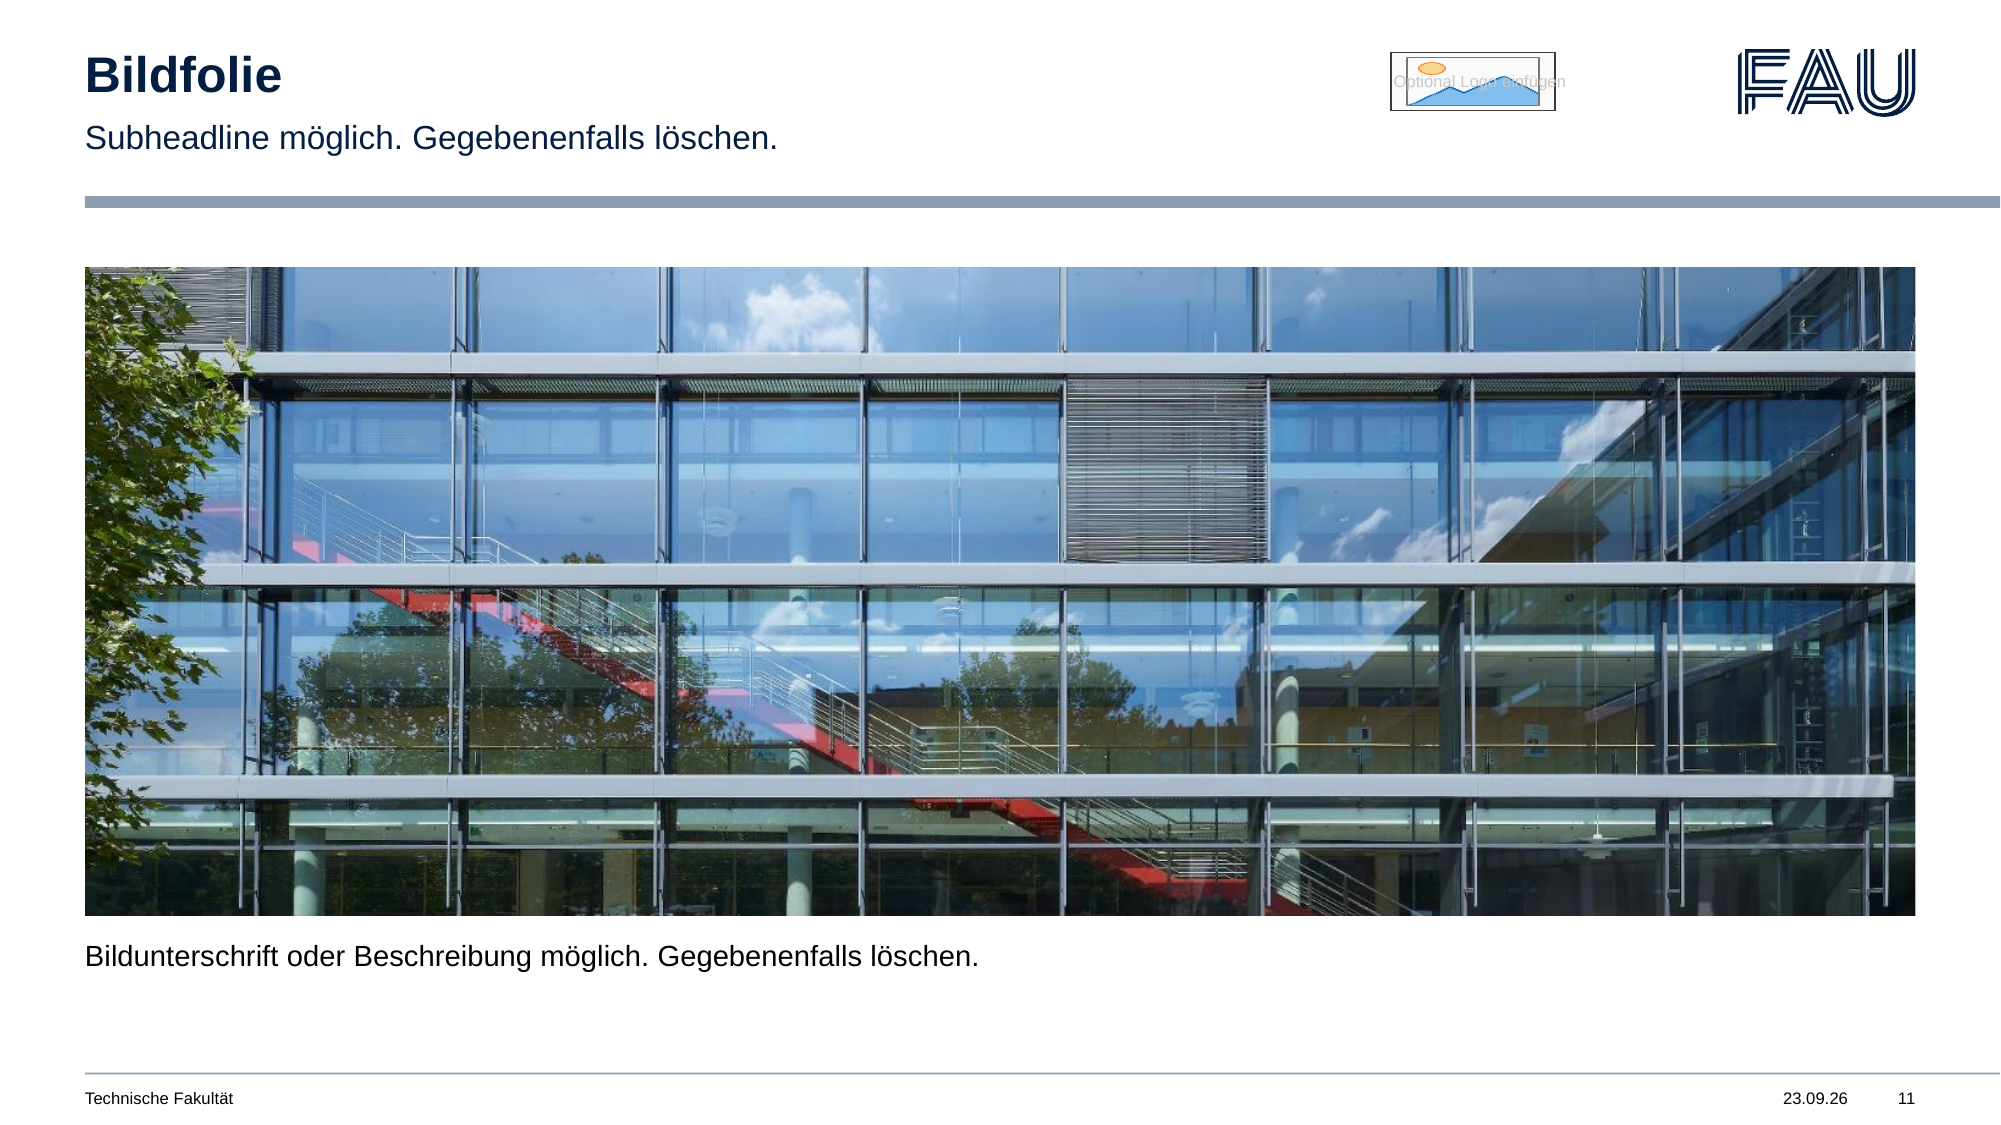

# Bildfolie
Subheadline möglich. Gegebenenfalls löschen.
Bildunterschrift oder Beschreibung möglich. Gegebenenfalls löschen.
Technische Fakultät